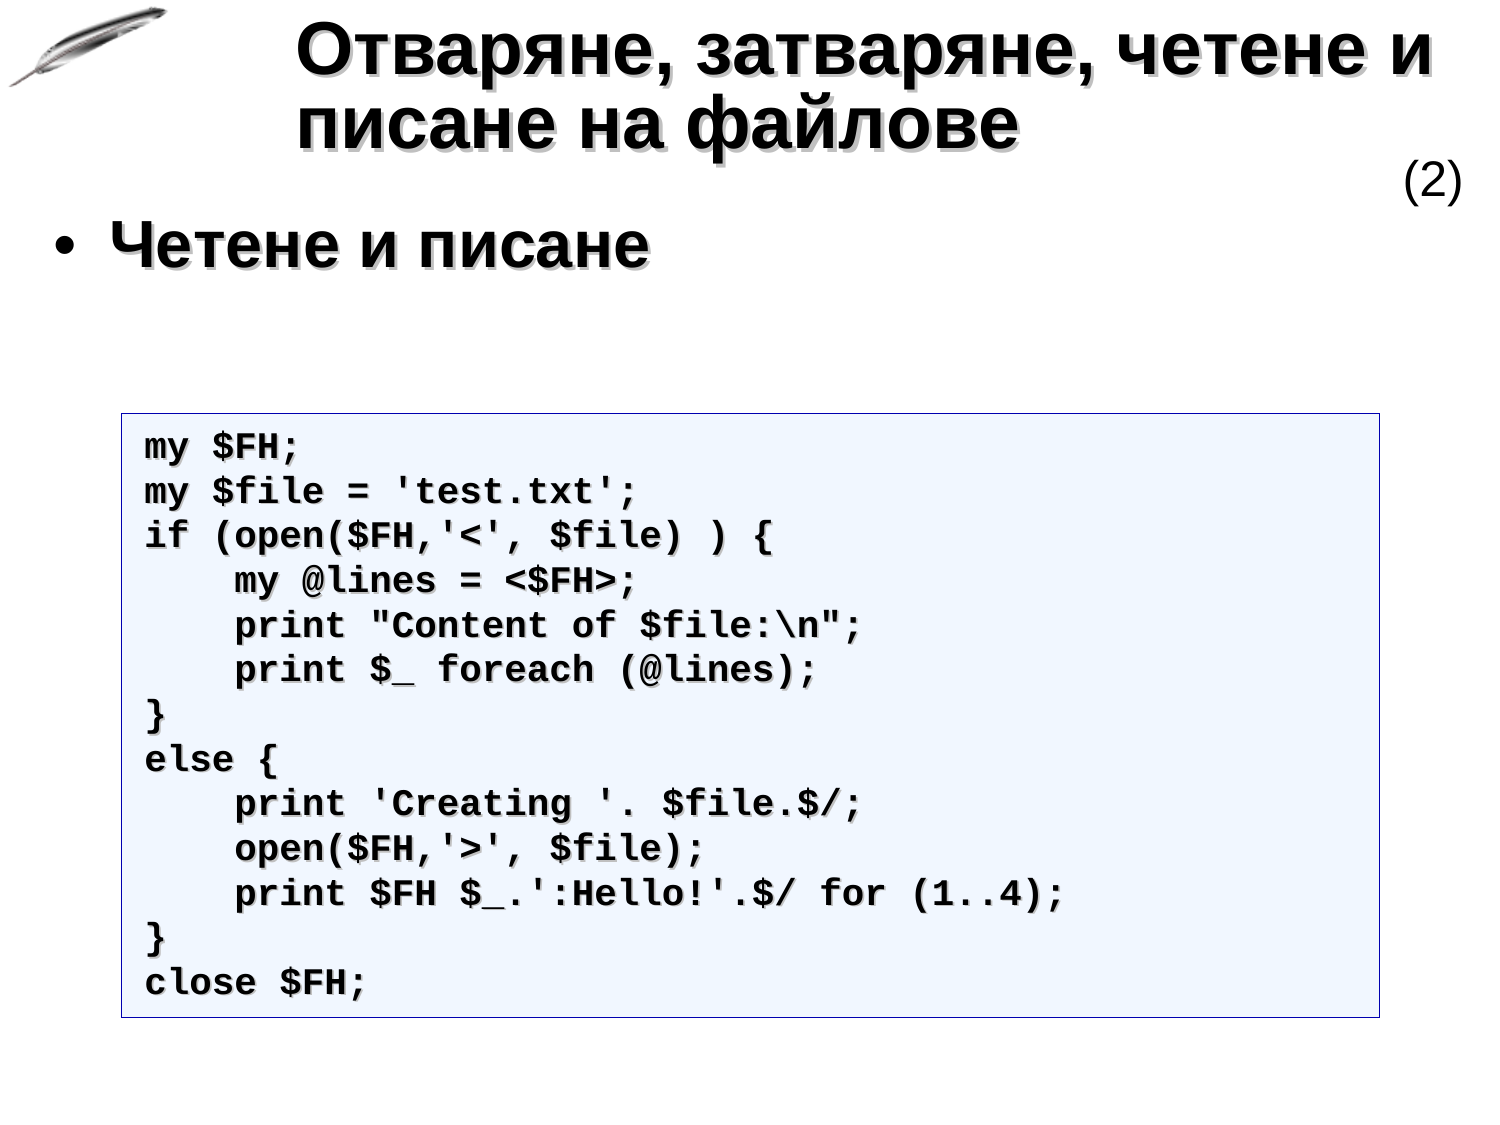

# Отваряне, затваряне, четене и писане на файлове
(2)
Четене и писане
my $FH;
my $file = 'test.txt';
if (open($FH,'<', $file) ) {
 my @lines = <$FH>;
 print "Content of $file:\n";
 print $_ foreach (@lines);
}
else {
 print 'Creating '. $file.$/;
 open($FH,'>', $file);
 print $FH $_.':Hello!'.$/ for (1..4);
}
close $FH;